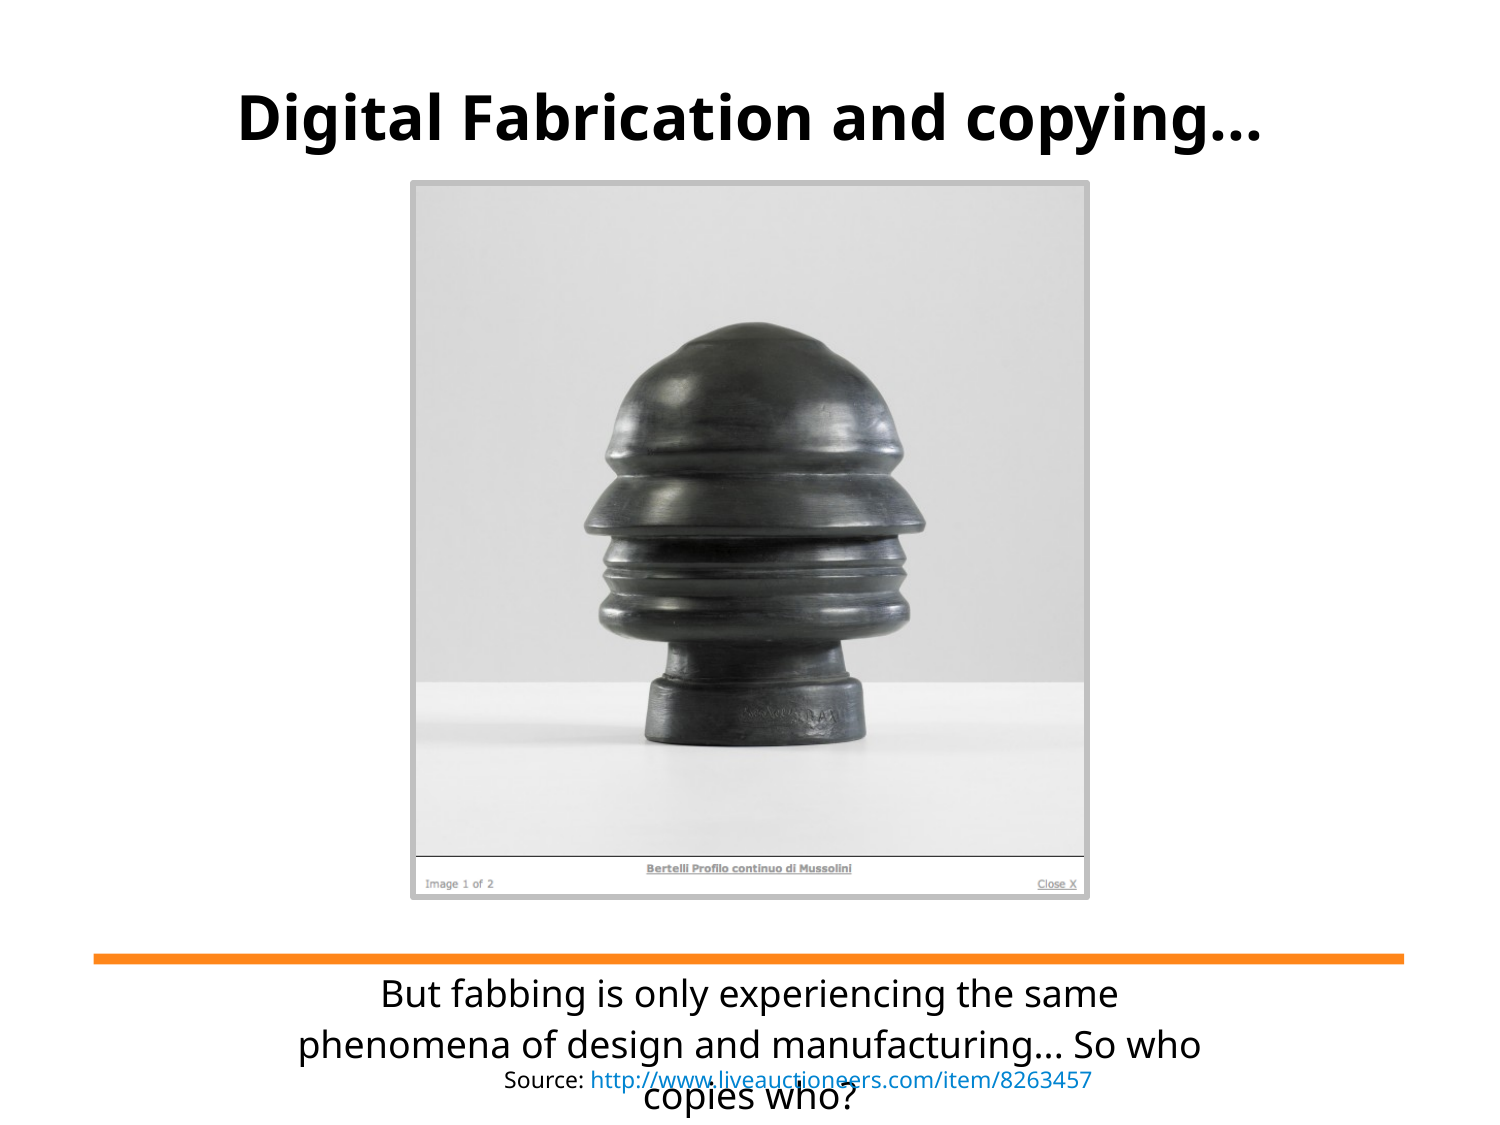

# Digital Fabrication and copying...
But fabbing is only experiencing the same phenomena of design and manufacturing... So who copies who?
Source: http://www.liveauctioneers.com/item/8263457